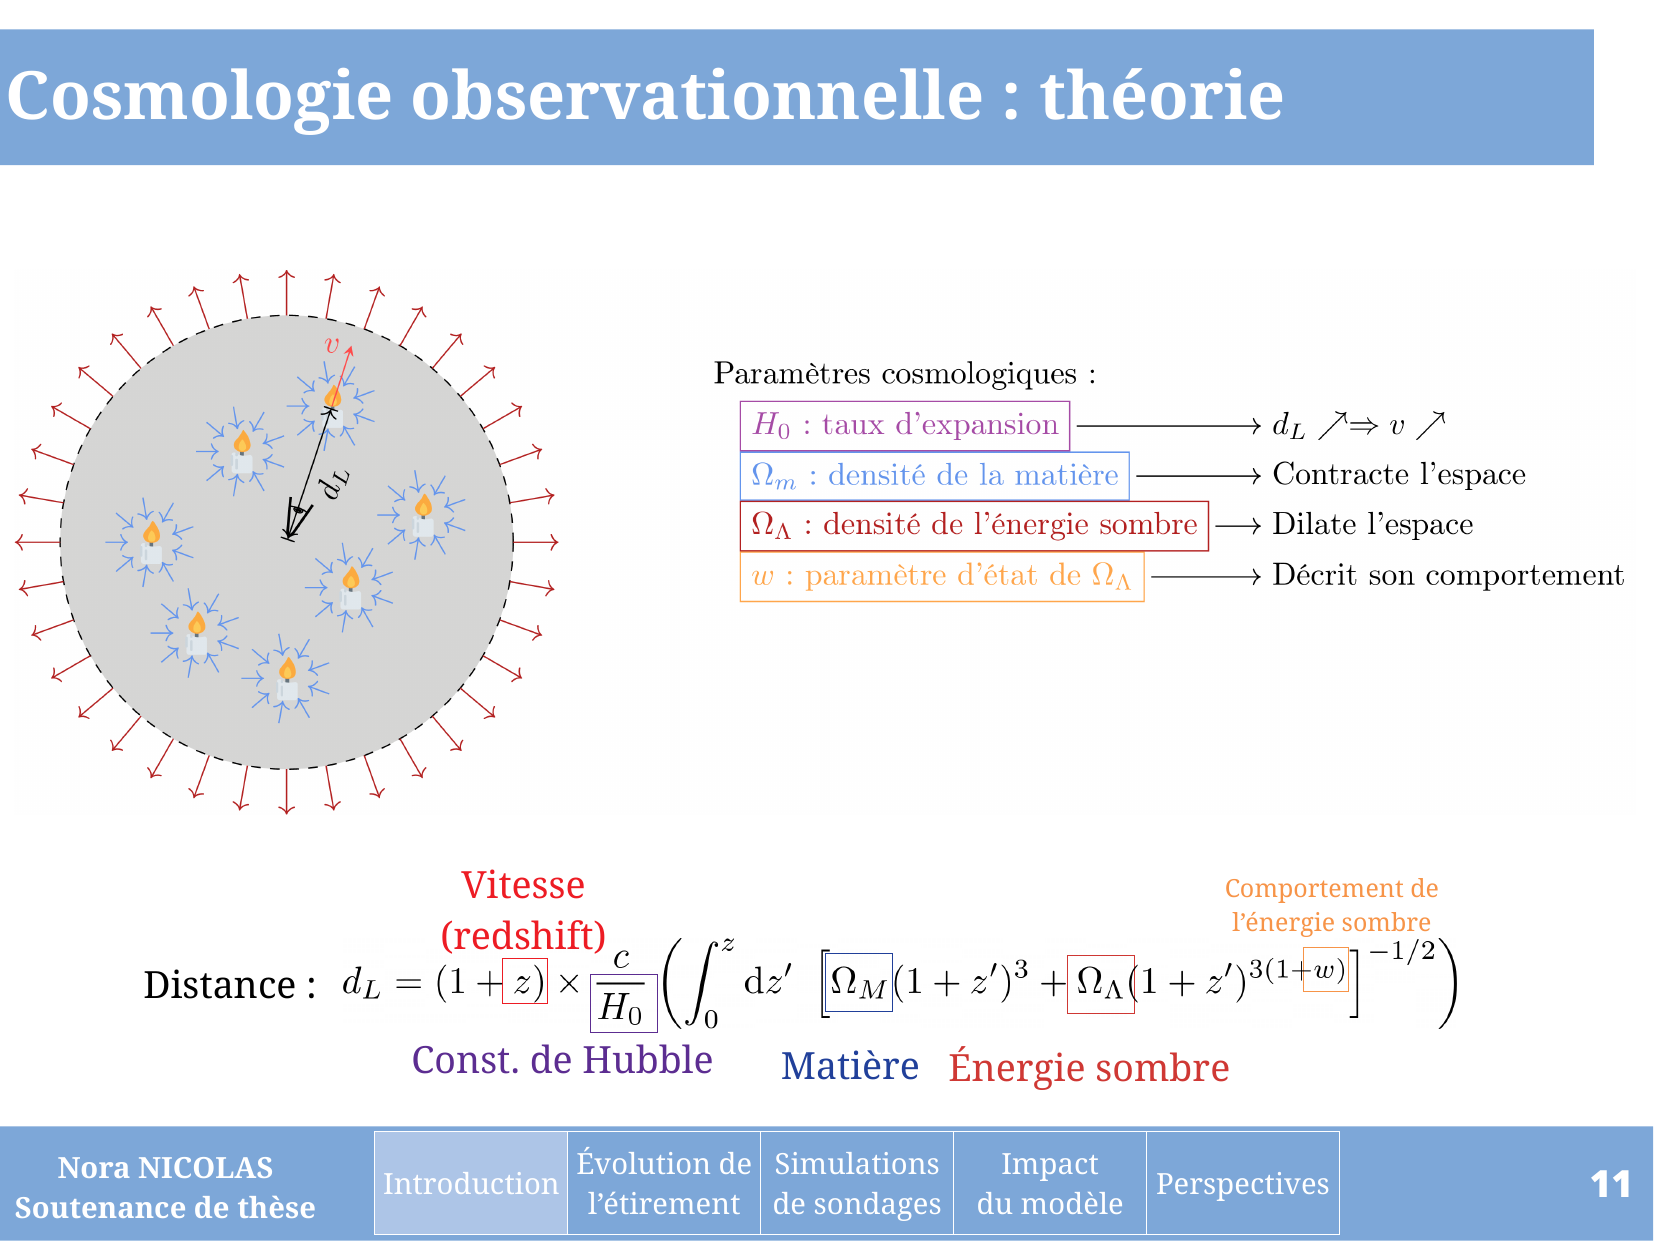

# Cosmologie observationnelle : théorie
Vitesse (redshift)
Comportement de l’énergie sombre
Distance :
Const. de Hubble
Matière
Énergie sombre
11
Introduction
Évolution de
l’étirement
Simulations
de sondages
Impact
du modèle
Perspectives